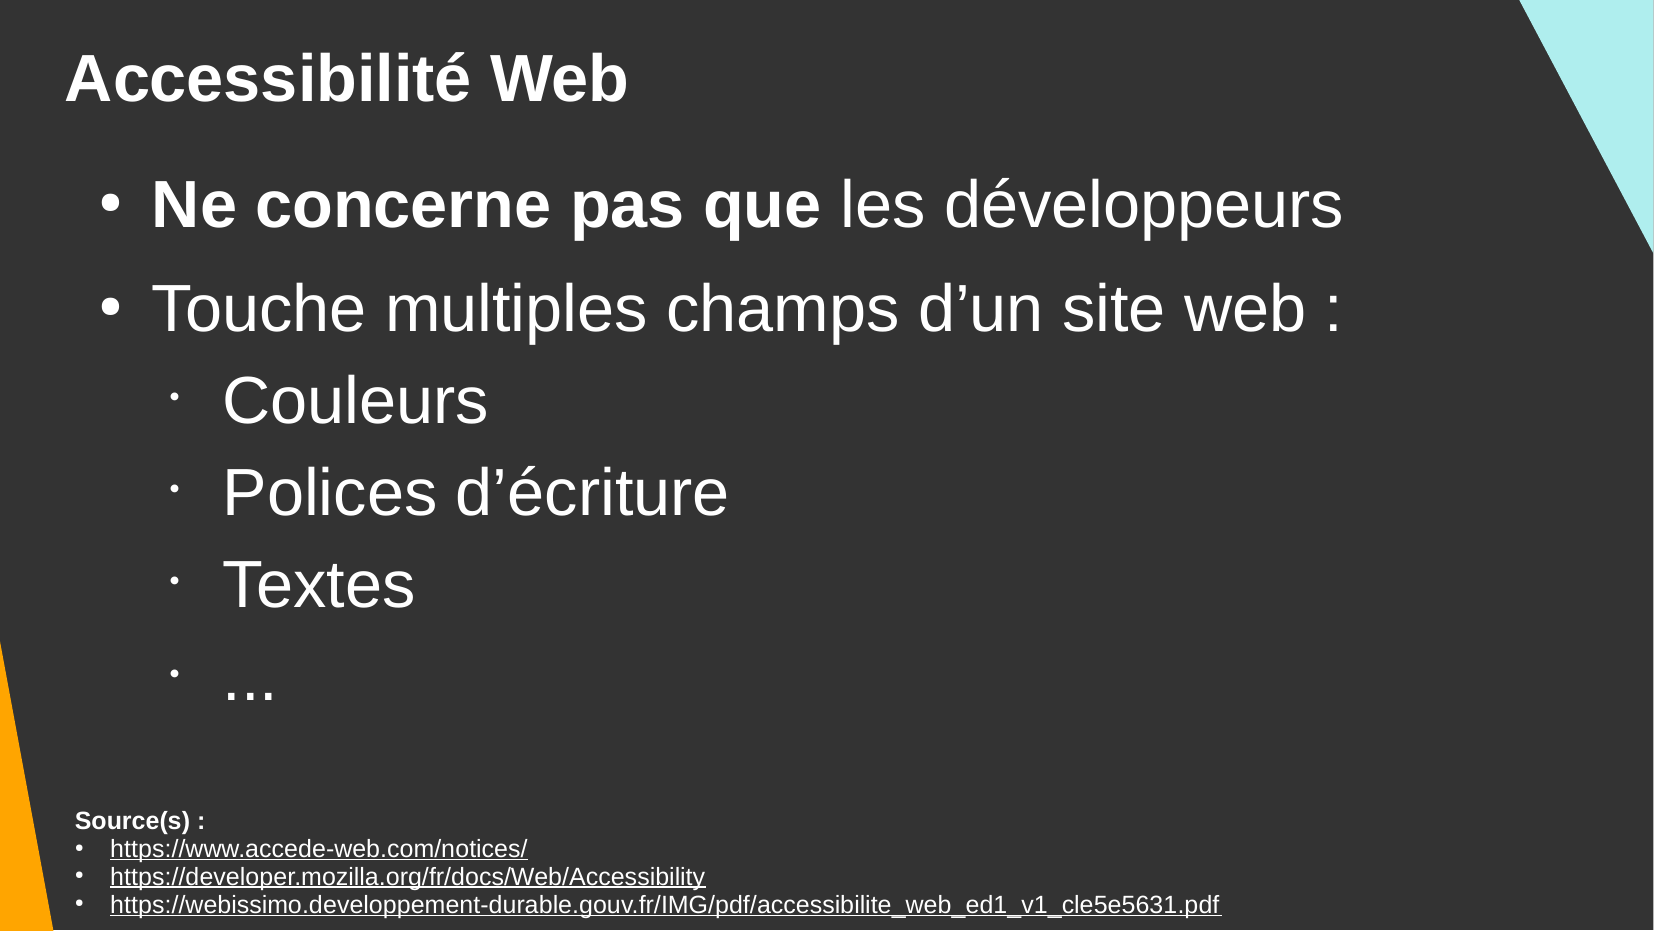

# Accessibilité Web
Ne concerne pas que les développeurs
Touche multiples champs d’un site web :
Couleurs
Polices d’écriture
Textes
...
Source(s) :
https://www.accede-web.com/notices/
https://developer.mozilla.org/fr/docs/Web/Accessibility
https://webissimo.developpement-durable.gouv.fr/IMG/pdf/accessibilite_web_ed1_v1_cle5e5631.pdf